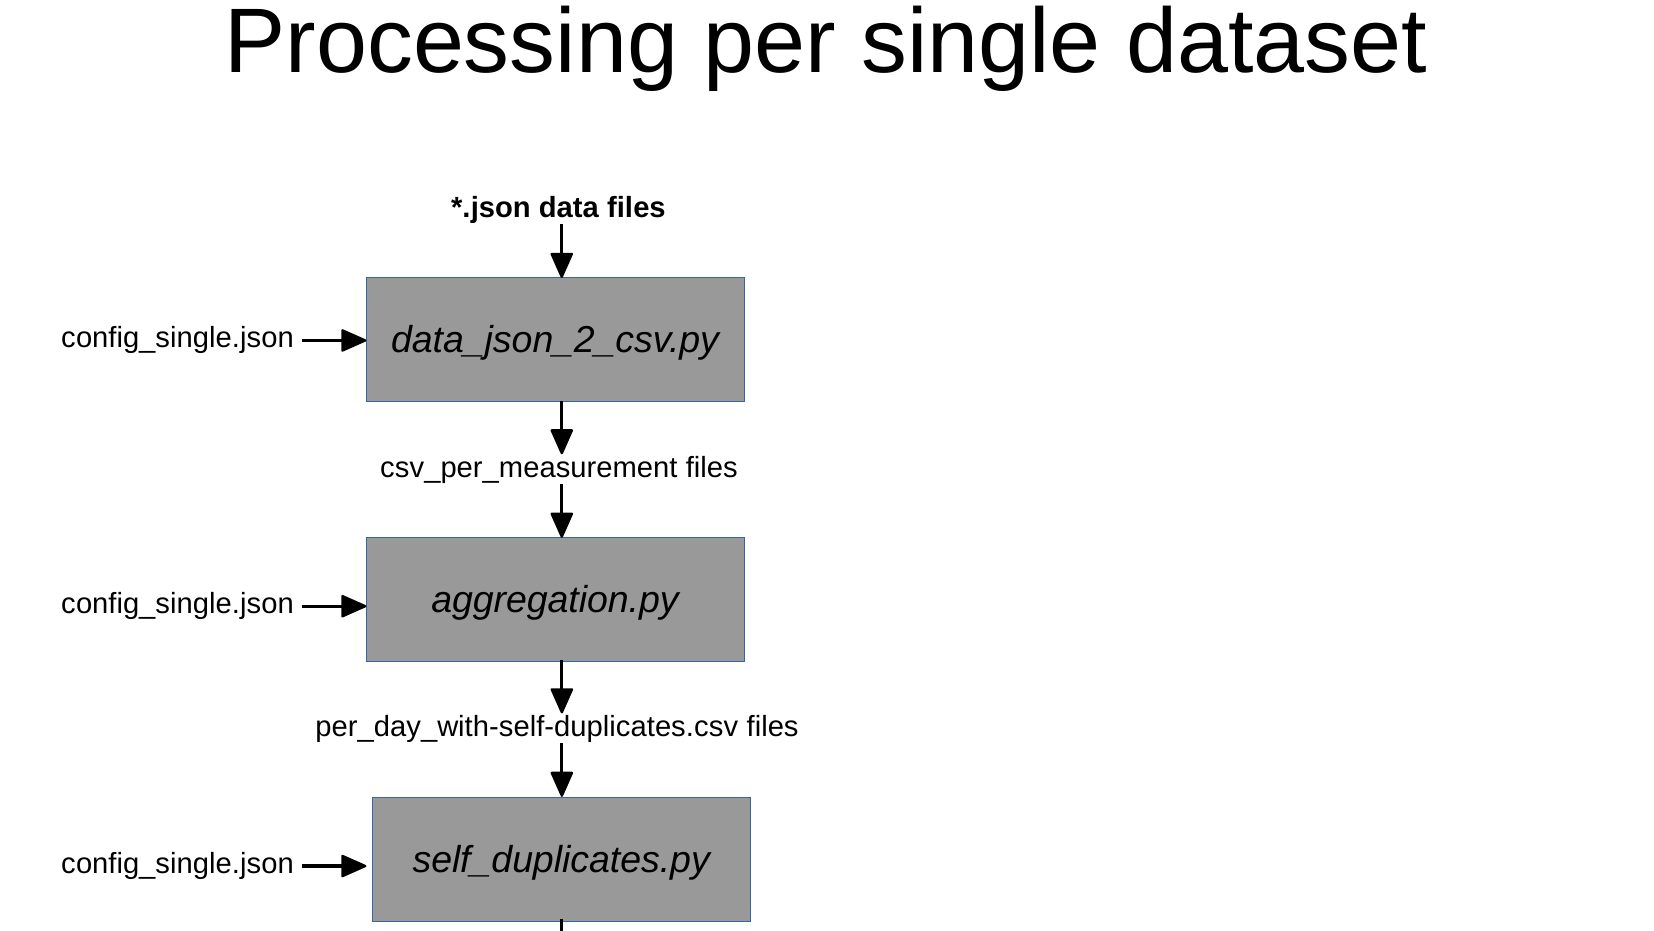

Each dataset consisting of a collection of json-files is processed through this sequence of steps
The output of the last stage (a set of per_day.csv files) is then the input for the pairwise processing.
# Processing per single dataset
*.json data files
data_json_2_csv.py
config_single.json
csv_per_measurement files
aggregation.py
config_single.json
per_day_with-self-duplicates.csv files
self_duplicates.py
config_single.json
per_day.csv files